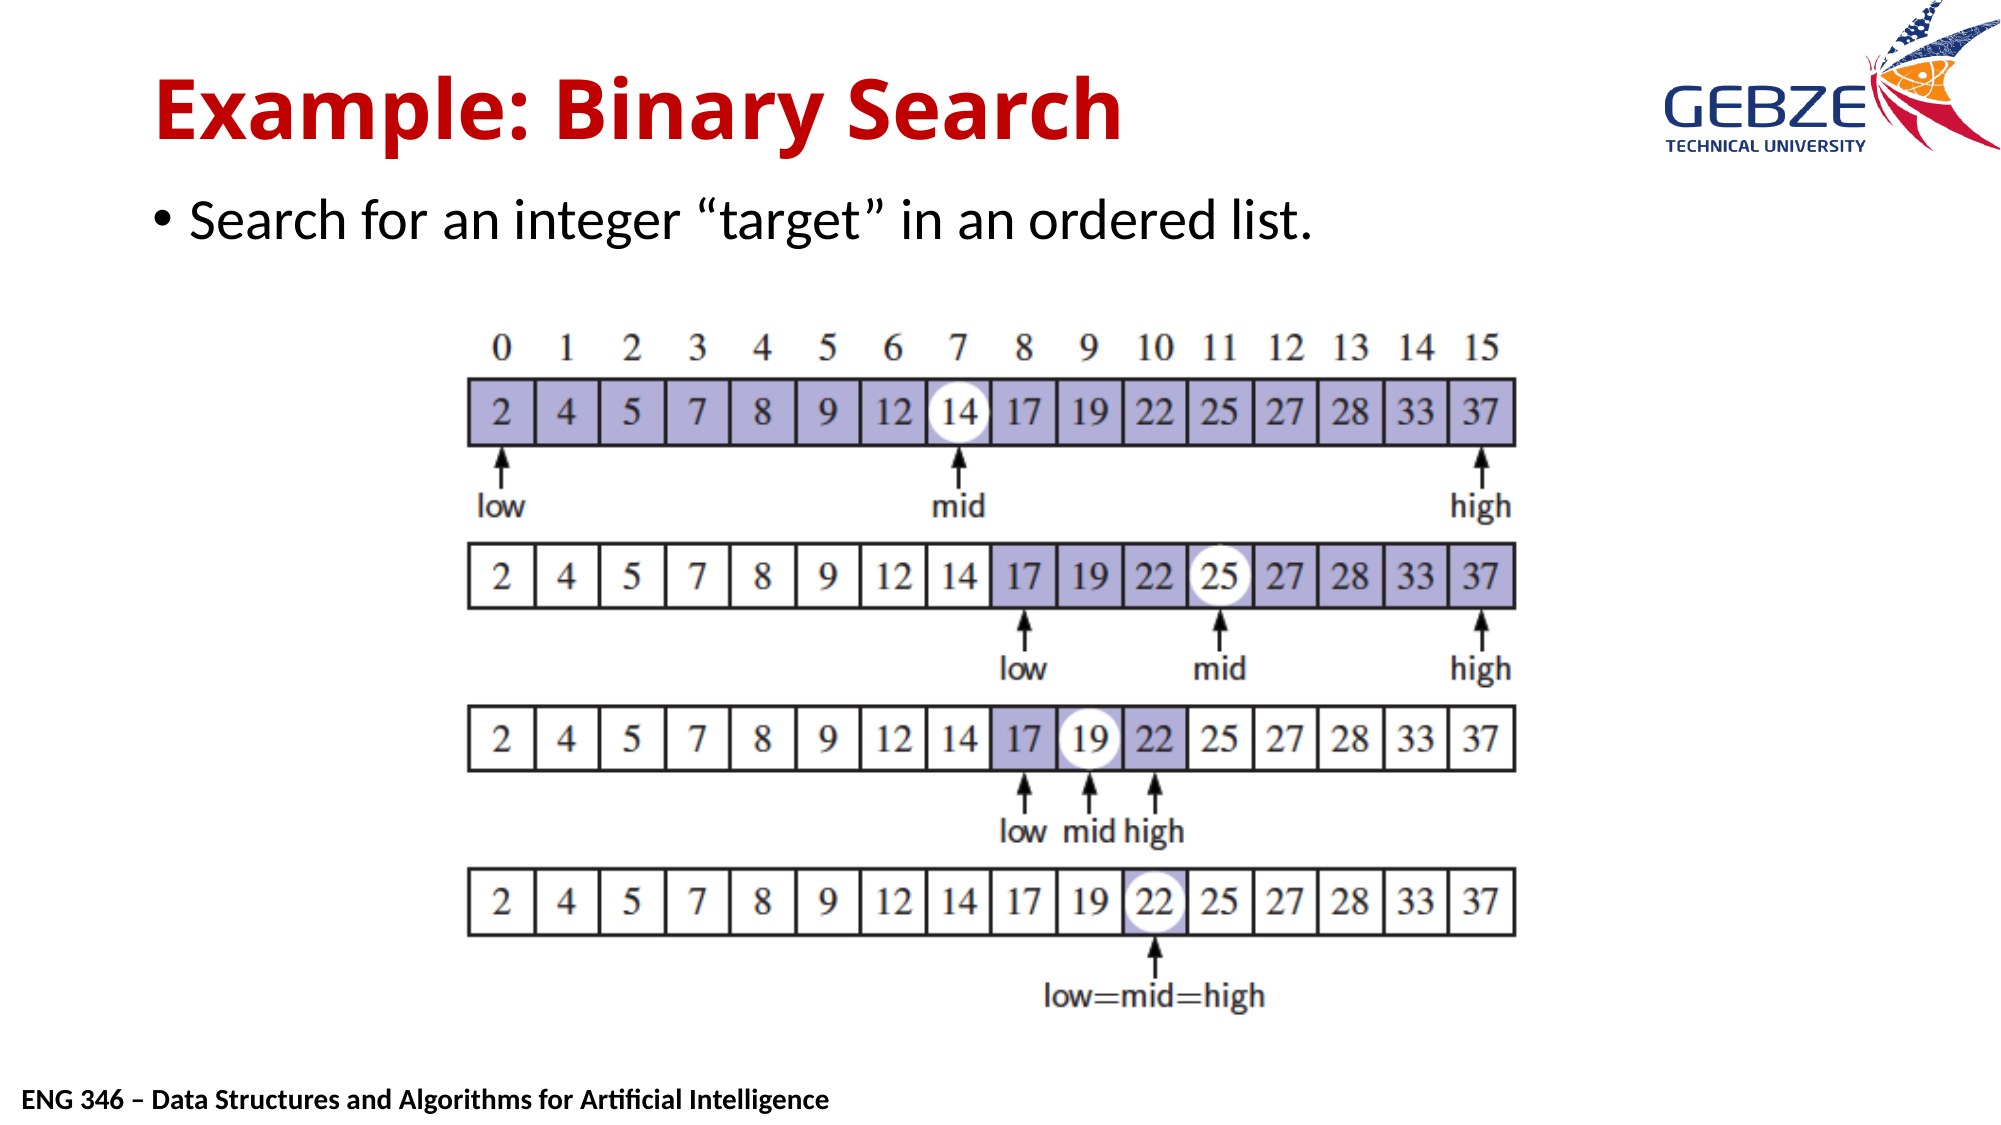

# Example: Binary Search
Search for an integer “target” in an ordered list.